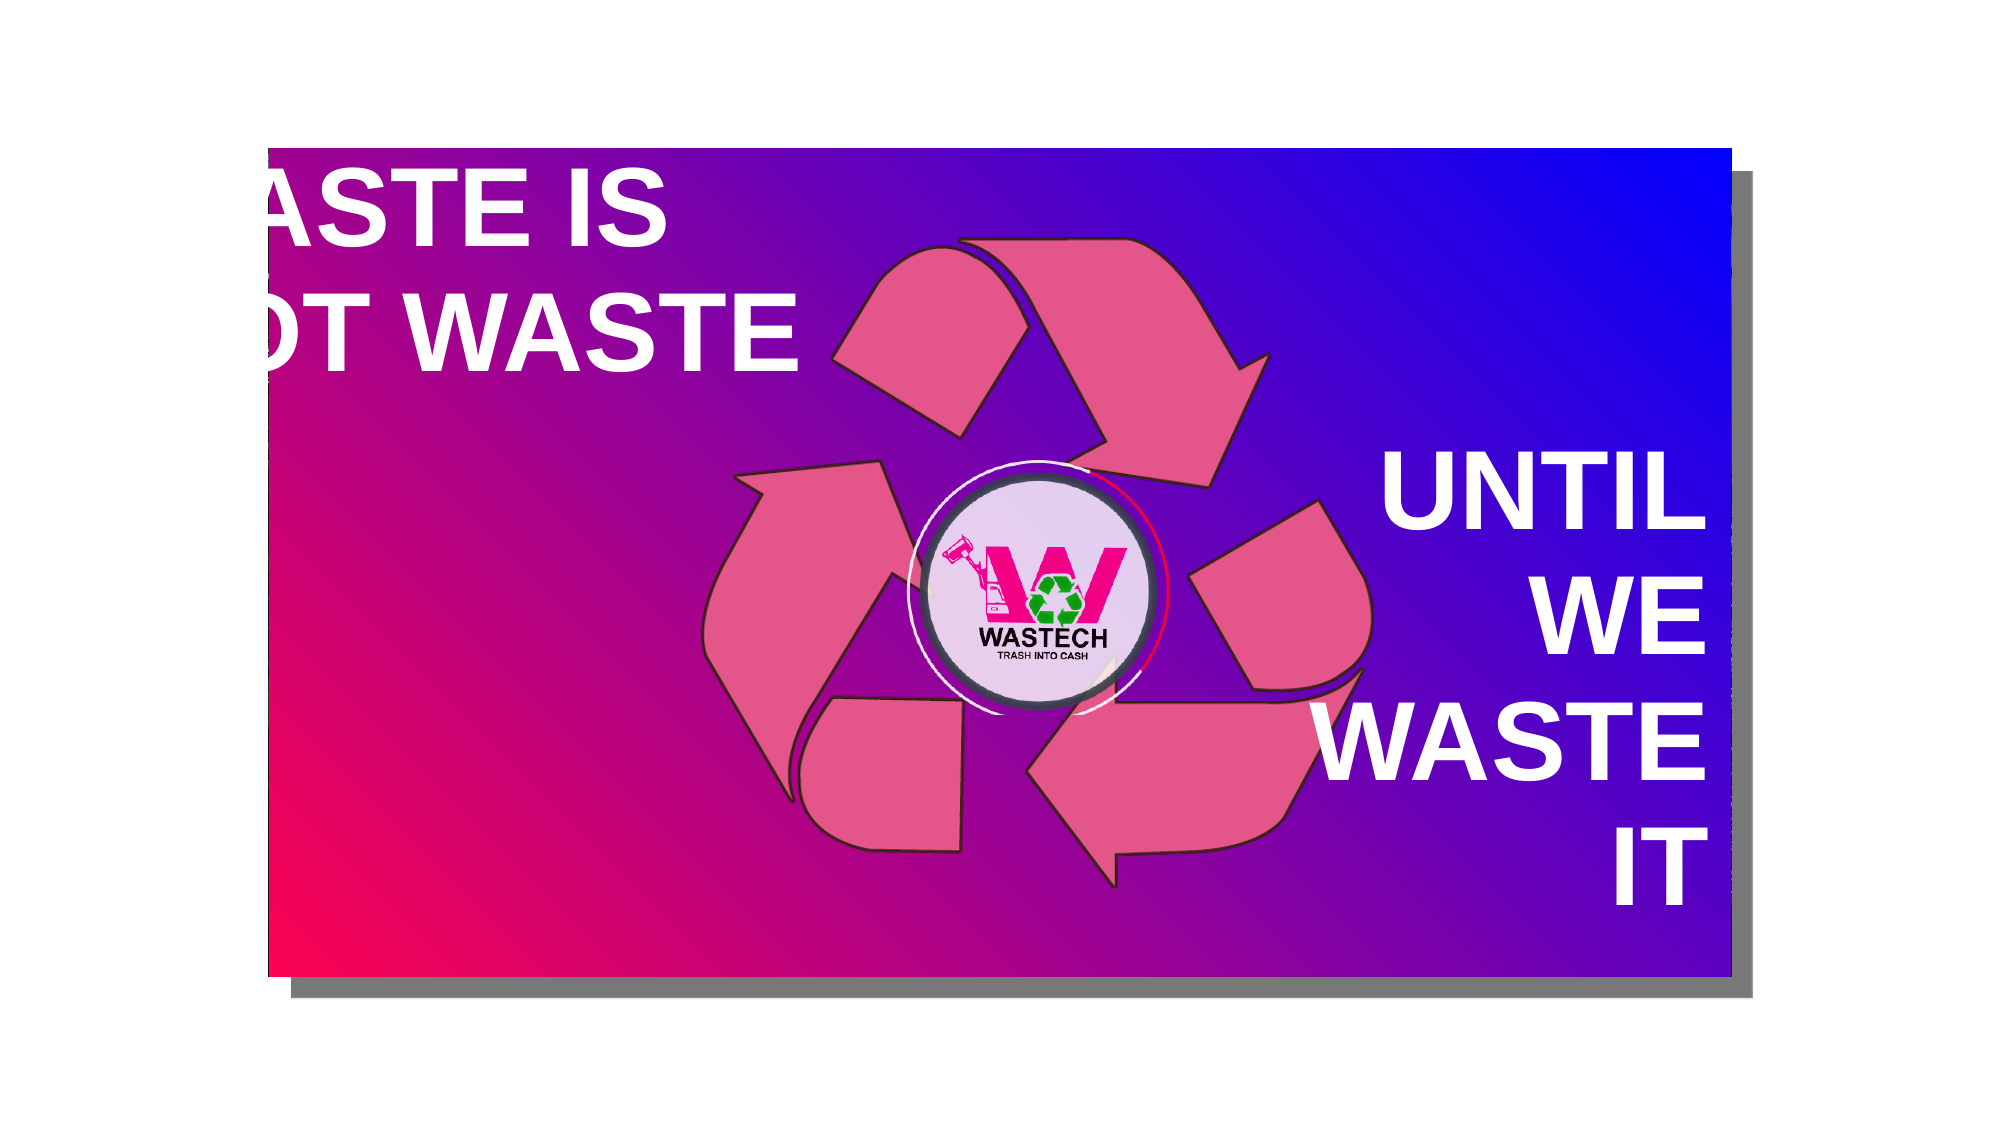

WASTE IS
NOT WASTE
UNTIL
WE
WASTE
IT